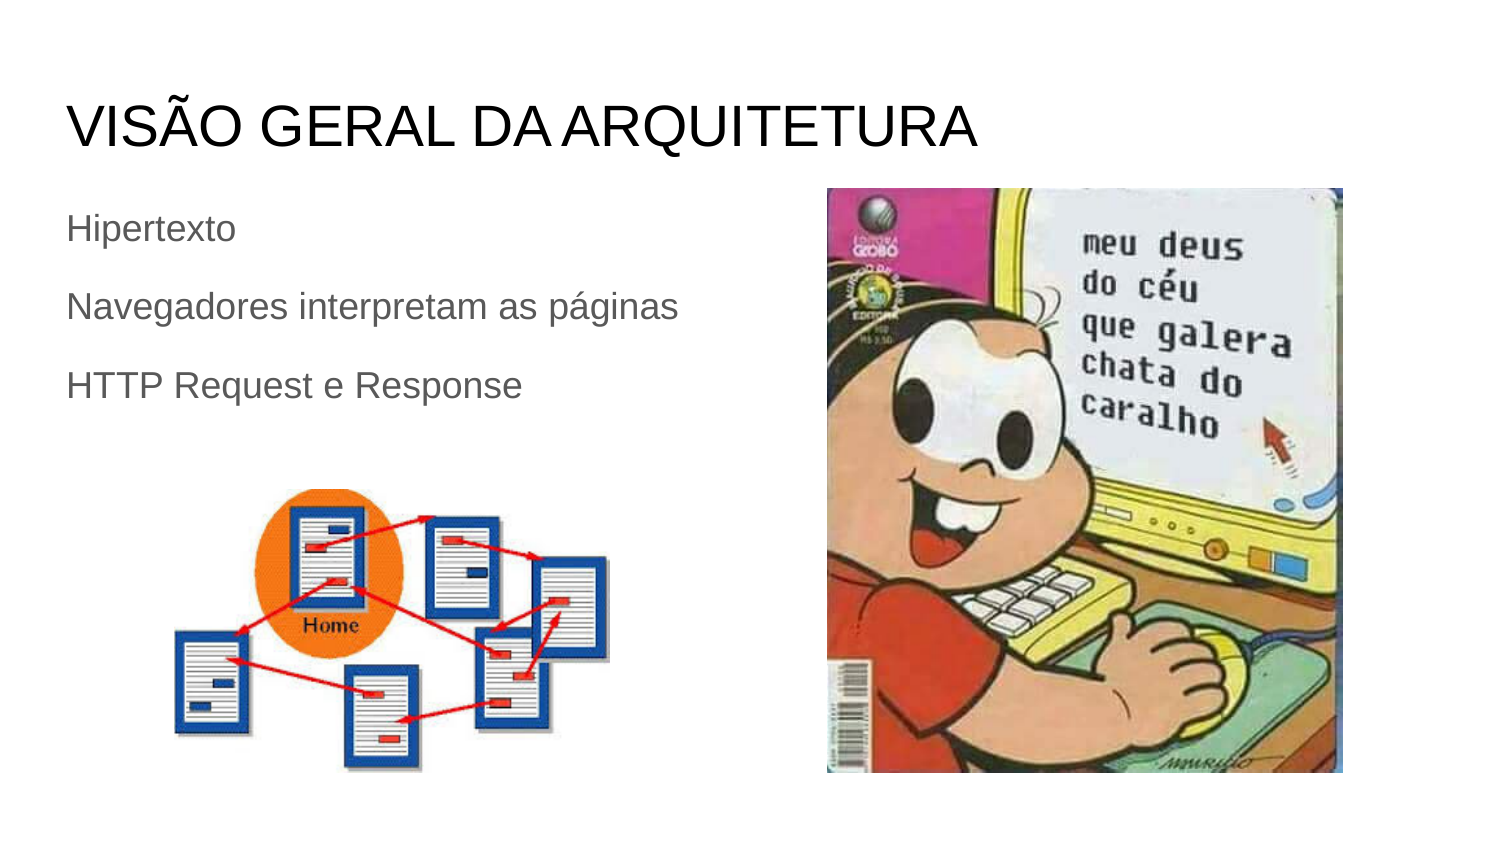

# VISÃO GERAL DA ARQUITETURA
Hipertexto
Navegadores interpretam as páginas
HTTP Request e Response